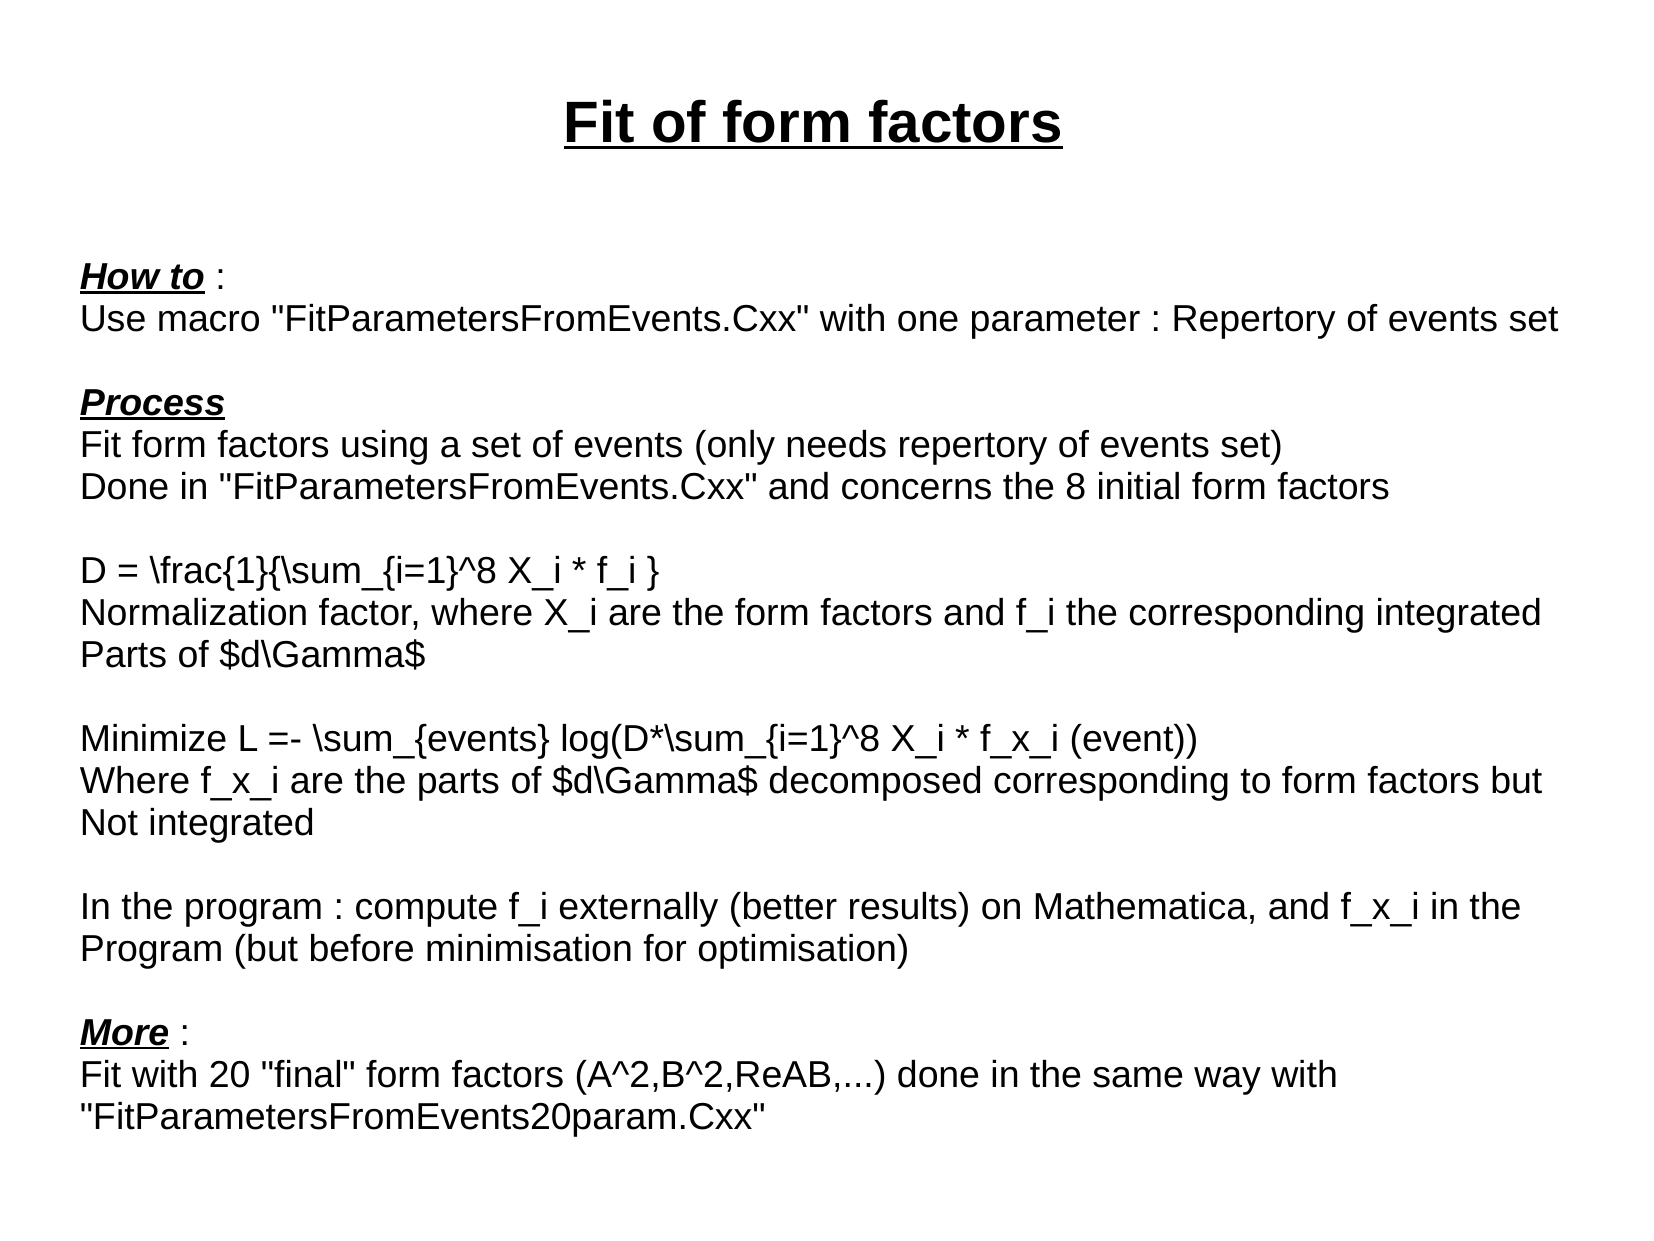

Fit of form factors
How to :
Use macro "FitParametersFromEvents.Cxx" with one parameter : Repertory of events set
Process
Fit form factors using a set of events (only needs repertory of events set)
Done in "FitParametersFromEvents.Cxx" and concerns the 8 initial form factors
D = \frac{1}{\sum_{i=1}^8 X_i * f_i }
Normalization factor, where X_i are the form factors and f_i the corresponding integrated
Parts of $d\Gamma$
Minimize L =- \sum_{events} log(D*\sum_{i=1}^8 X_i * f_x_i (event))
Where f_x_i are the parts of $d\Gamma$ decomposed corresponding to form factors but
Not integrated
In the program : compute f_i externally (better results) on Mathematica, and f_x_i in the
Program (but before minimisation for optimisation)
More :
Fit with 20 "final" form factors (A^2,B^2,ReAB,...) done in the same way with
"FitParametersFromEvents20param.Cxx"